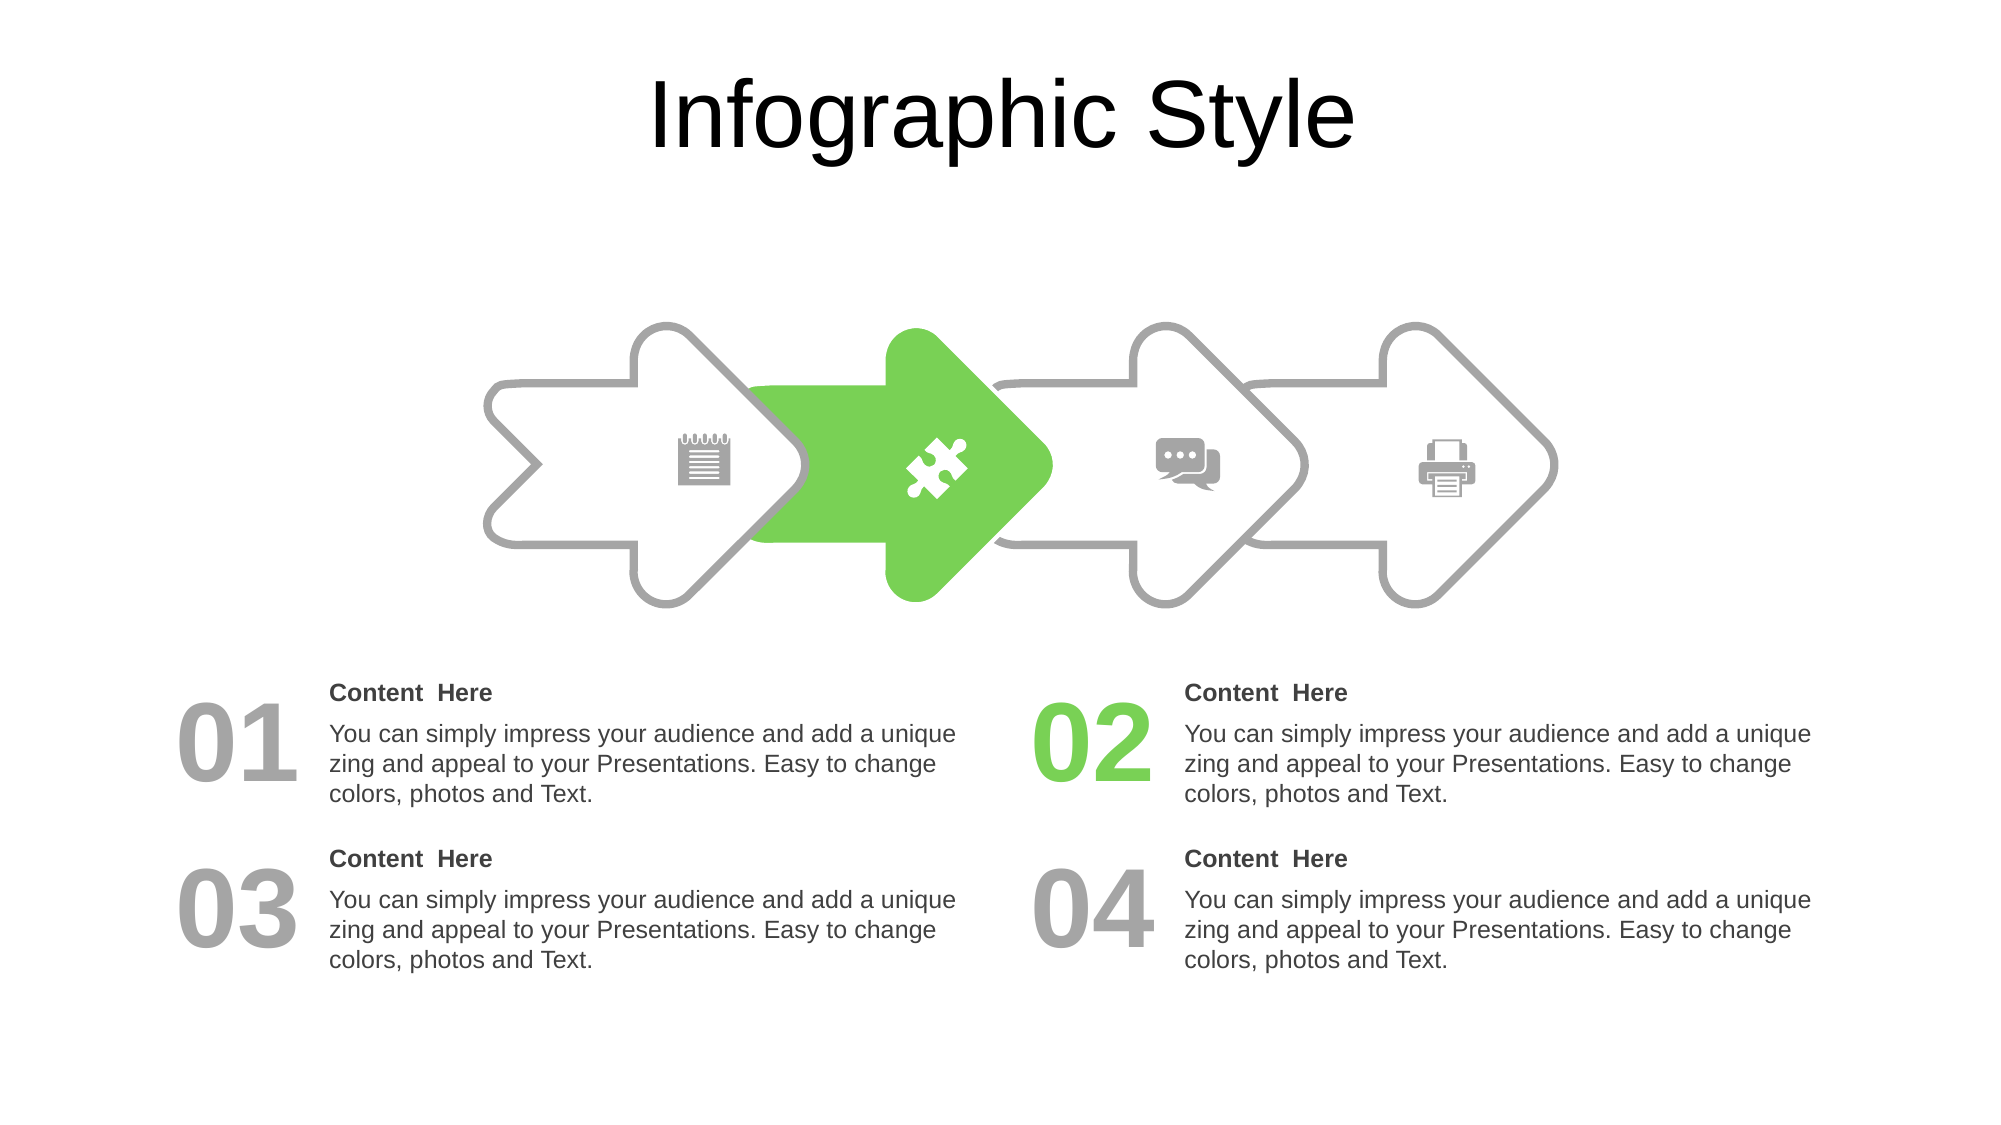

# Infographic Style
Content Here
You can simply impress your audience and add a unique zing and appeal to your Presentations. Easy to change colors, photos and Text.
Content Here
You can simply impress your audience and add a unique zing and appeal to your Presentations. Easy to change colors, photos and Text.
01
02
Content Here
You can simply impress your audience and add a unique zing and appeal to your Presentations. Easy to change colors, photos and Text.
Content Here
You can simply impress your audience and add a unique zing and appeal to your Presentations. Easy to change colors, photos and Text.
03
04